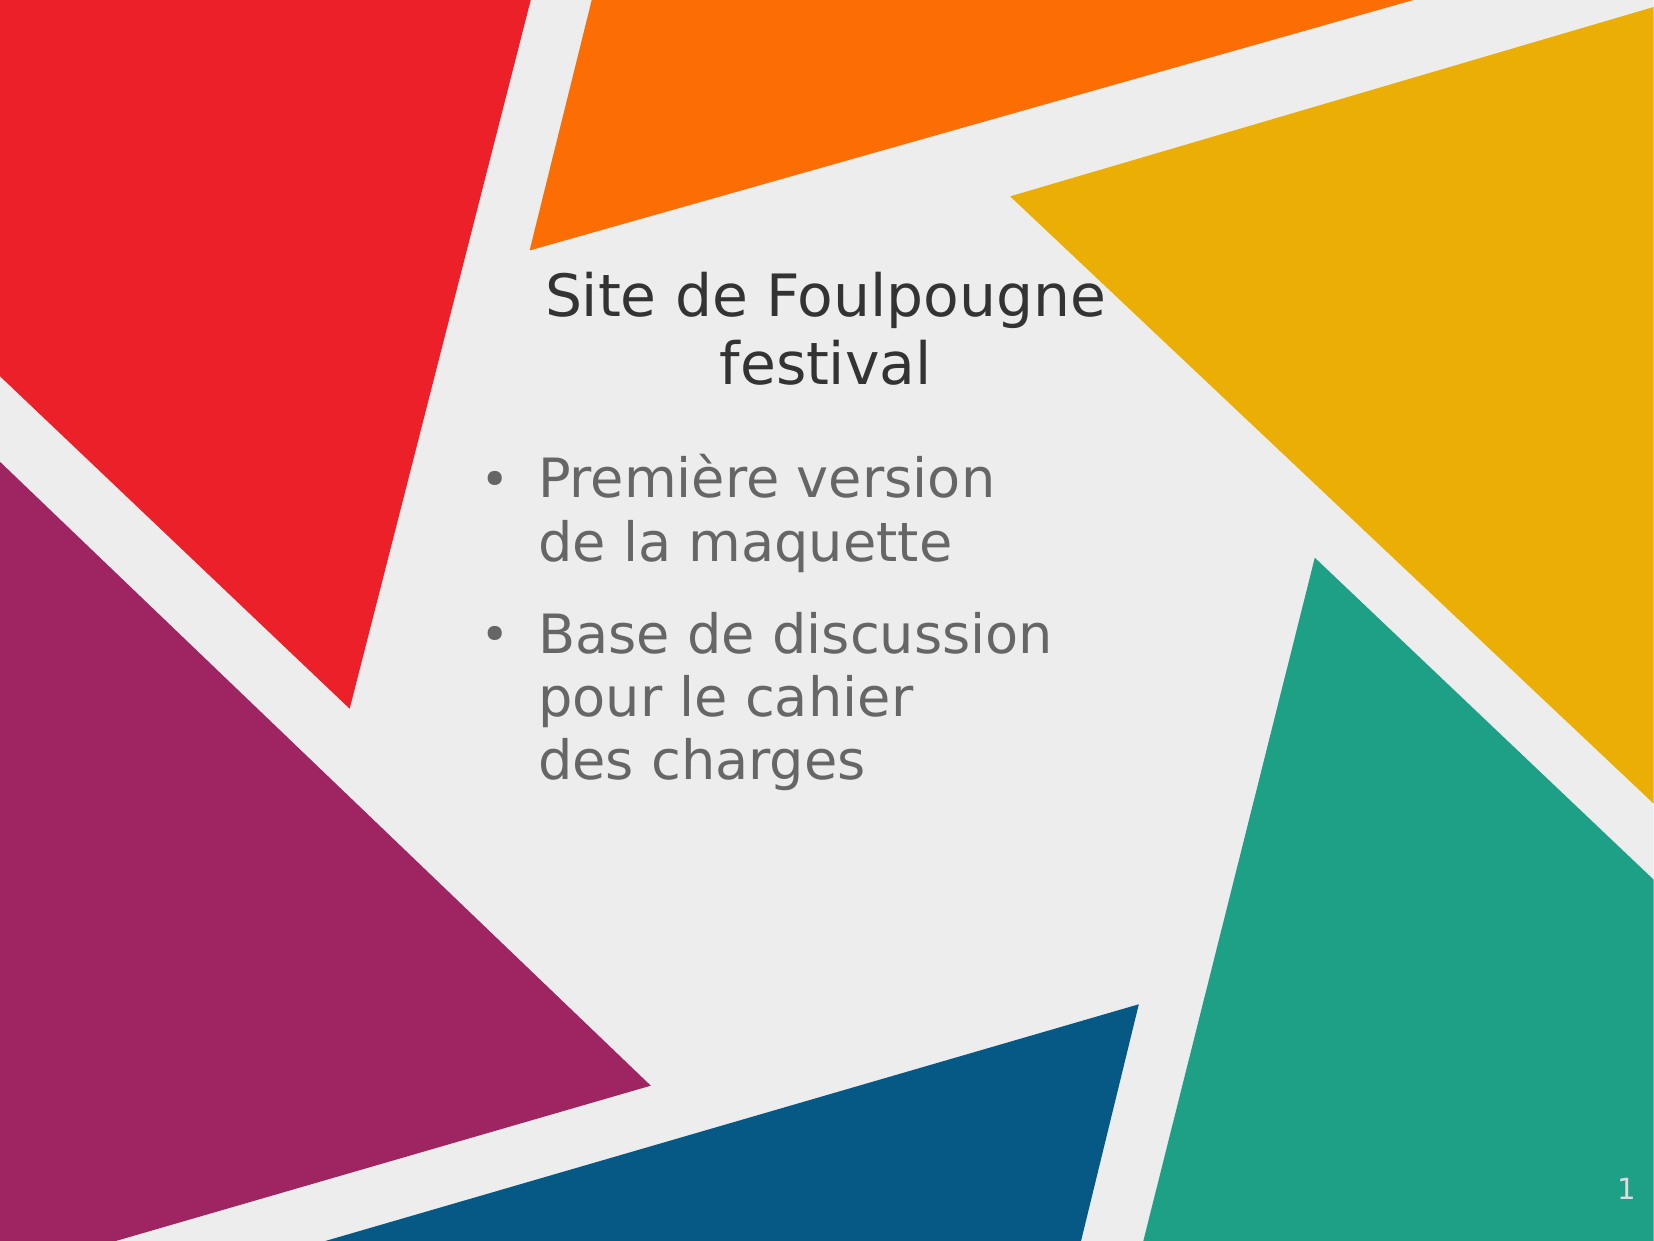

# Site de Foulpougne festival
Première version
de la maquette
Base de discussion pour le cahier
des charges
1